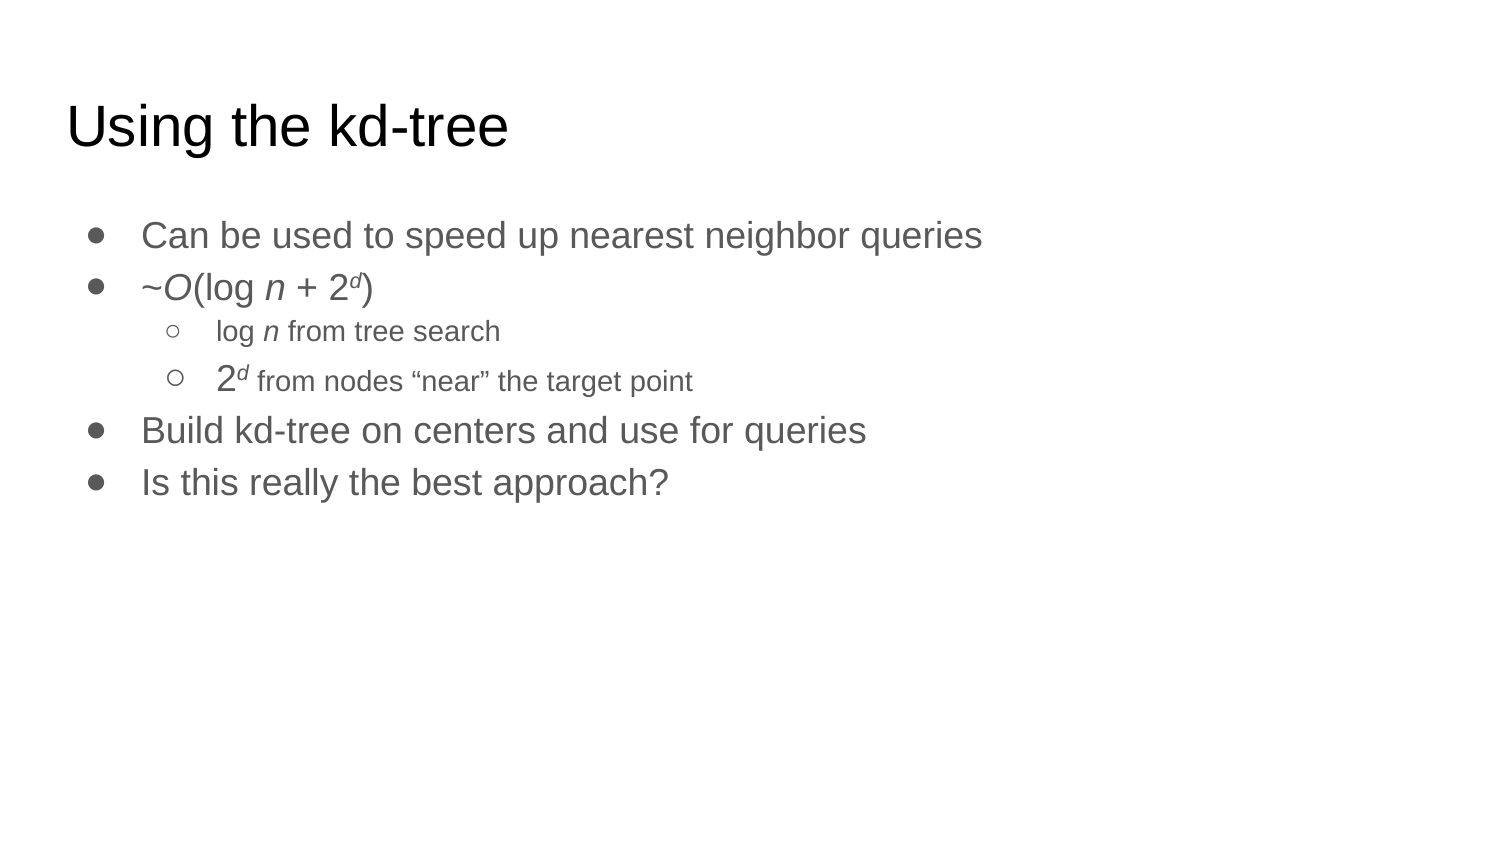

# Using the kd-tree
Can be used to speed up nearest neighbor queries
~O(log n + 2d)
log n from tree search
2d from nodes “near” the target point
Build kd-tree on centers and use for queries
Is this really the best approach?